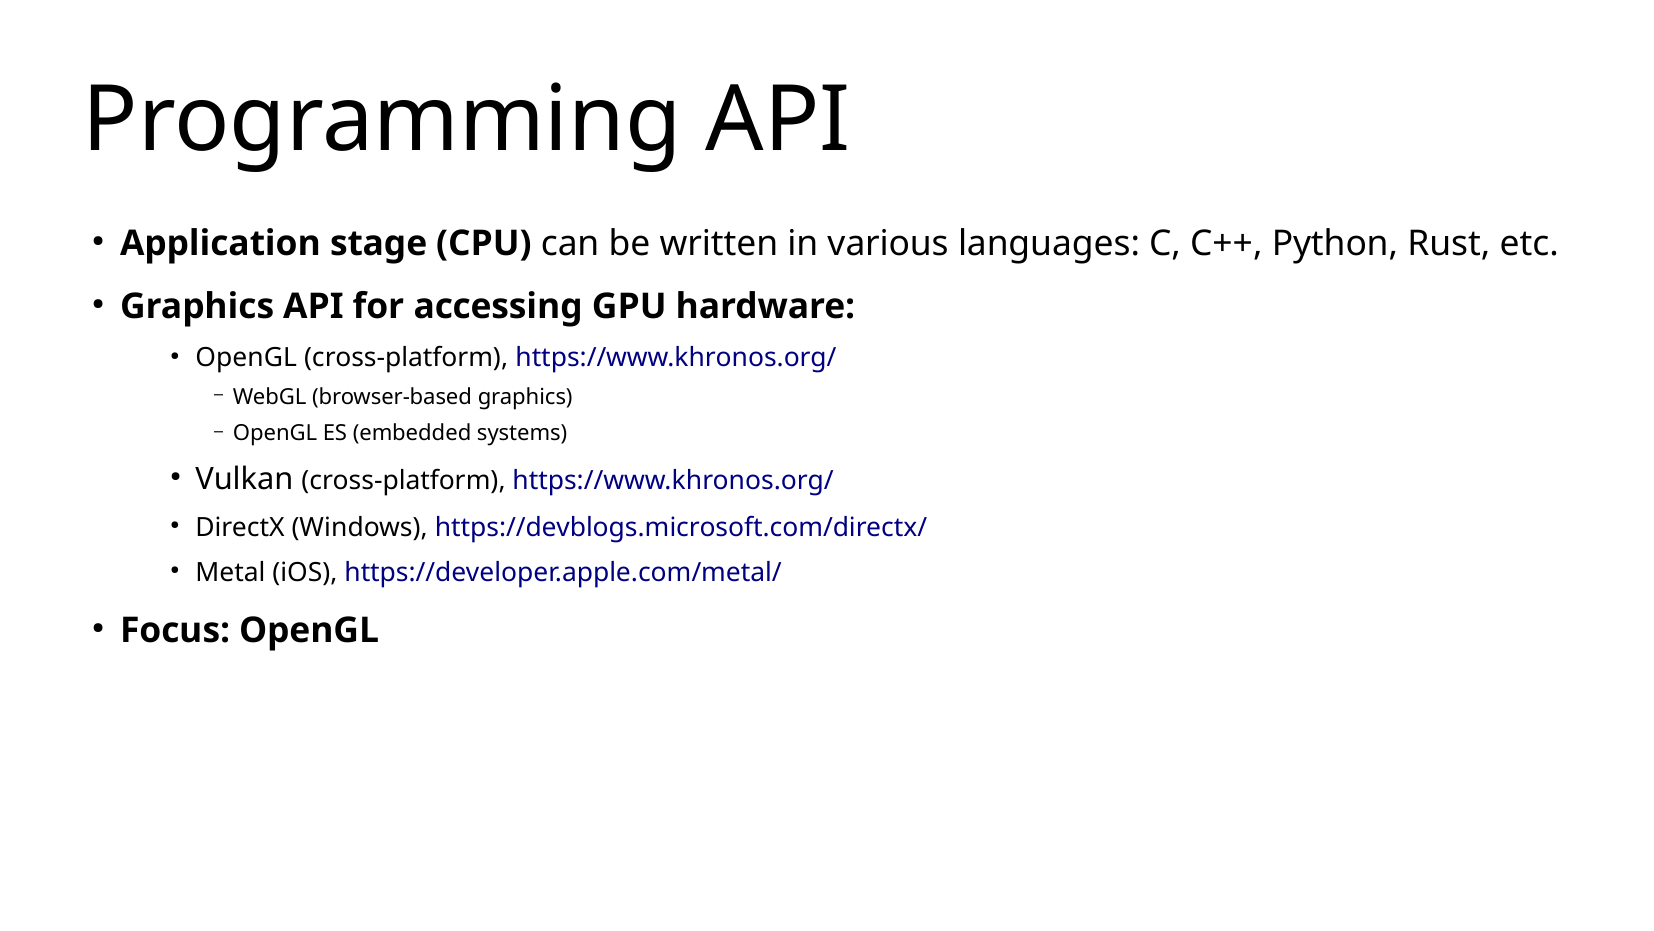

# Programming API
Application stage (CPU) can be written in various languages: C, C++, Python, Rust, etc.
Graphics API for accessing GPU hardware:
OpenGL (cross-platform), https://www.khronos.org/
WebGL (browser-based graphics)
OpenGL ES (embedded systems)
Vulkan (cross-platform), https://www.khronos.org/
DirectX (Windows), https://devblogs.microsoft.com/directx/
Metal (iOS), https://developer.apple.com/metal/
Focus: OpenGL